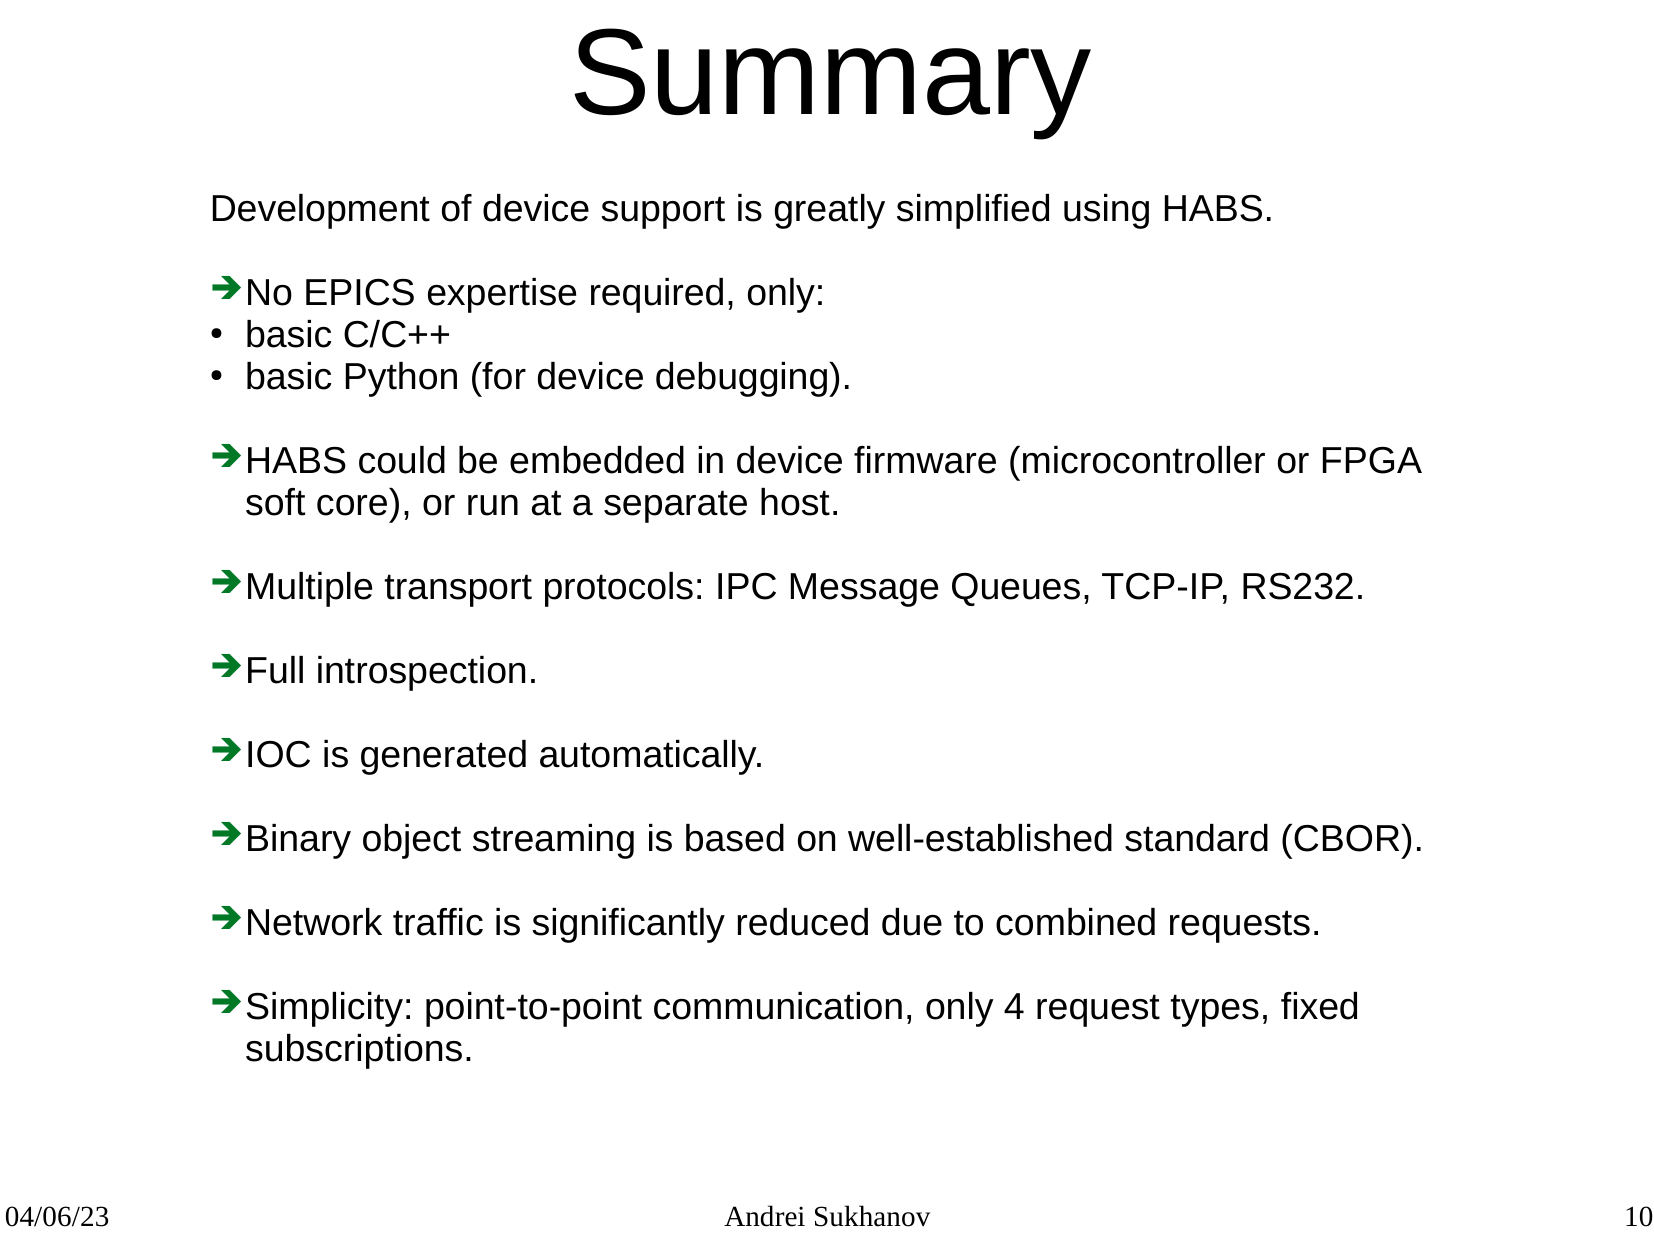

# Summary
Development of device support is greatly simplified using HABS.
No EPICS expertise required, only:
basic C/C++
basic Python (for device debugging).
HABS could be embedded in device firmware (microcontroller or FPGA soft core), or run at a separate host.
Multiple transport protocols: IPC Message Queues, TCP-IP, RS232.
Full introspection.
IOC is generated automatically.
Binary object streaming is based on well-established standard (CBOR).
Network traffic is significantly reduced due to combined requests.
Simplicity: point-to-point communication, only 4 request types, fixed subscriptions.
04/06/23
Andrei Sukhanov
10